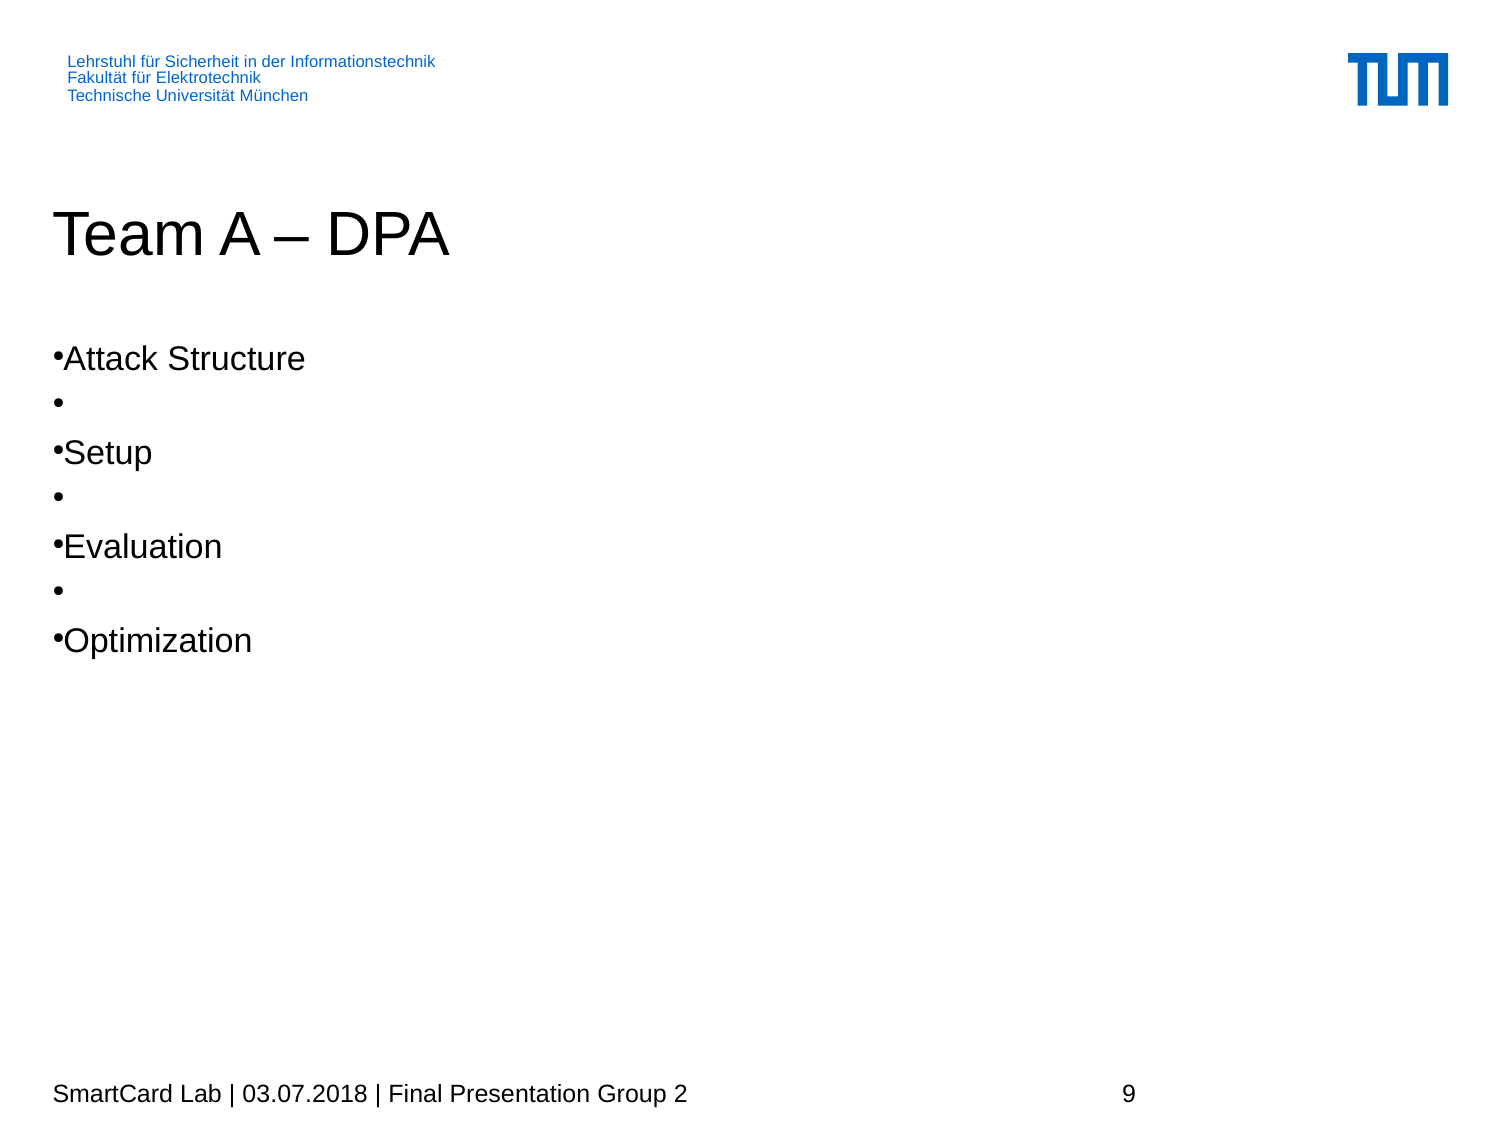

# Team A – DPA
Attack Structure
Setup
Evaluation
Optimization
SmartCard Lab | 03.07.2018 | Final Presentation Group 2